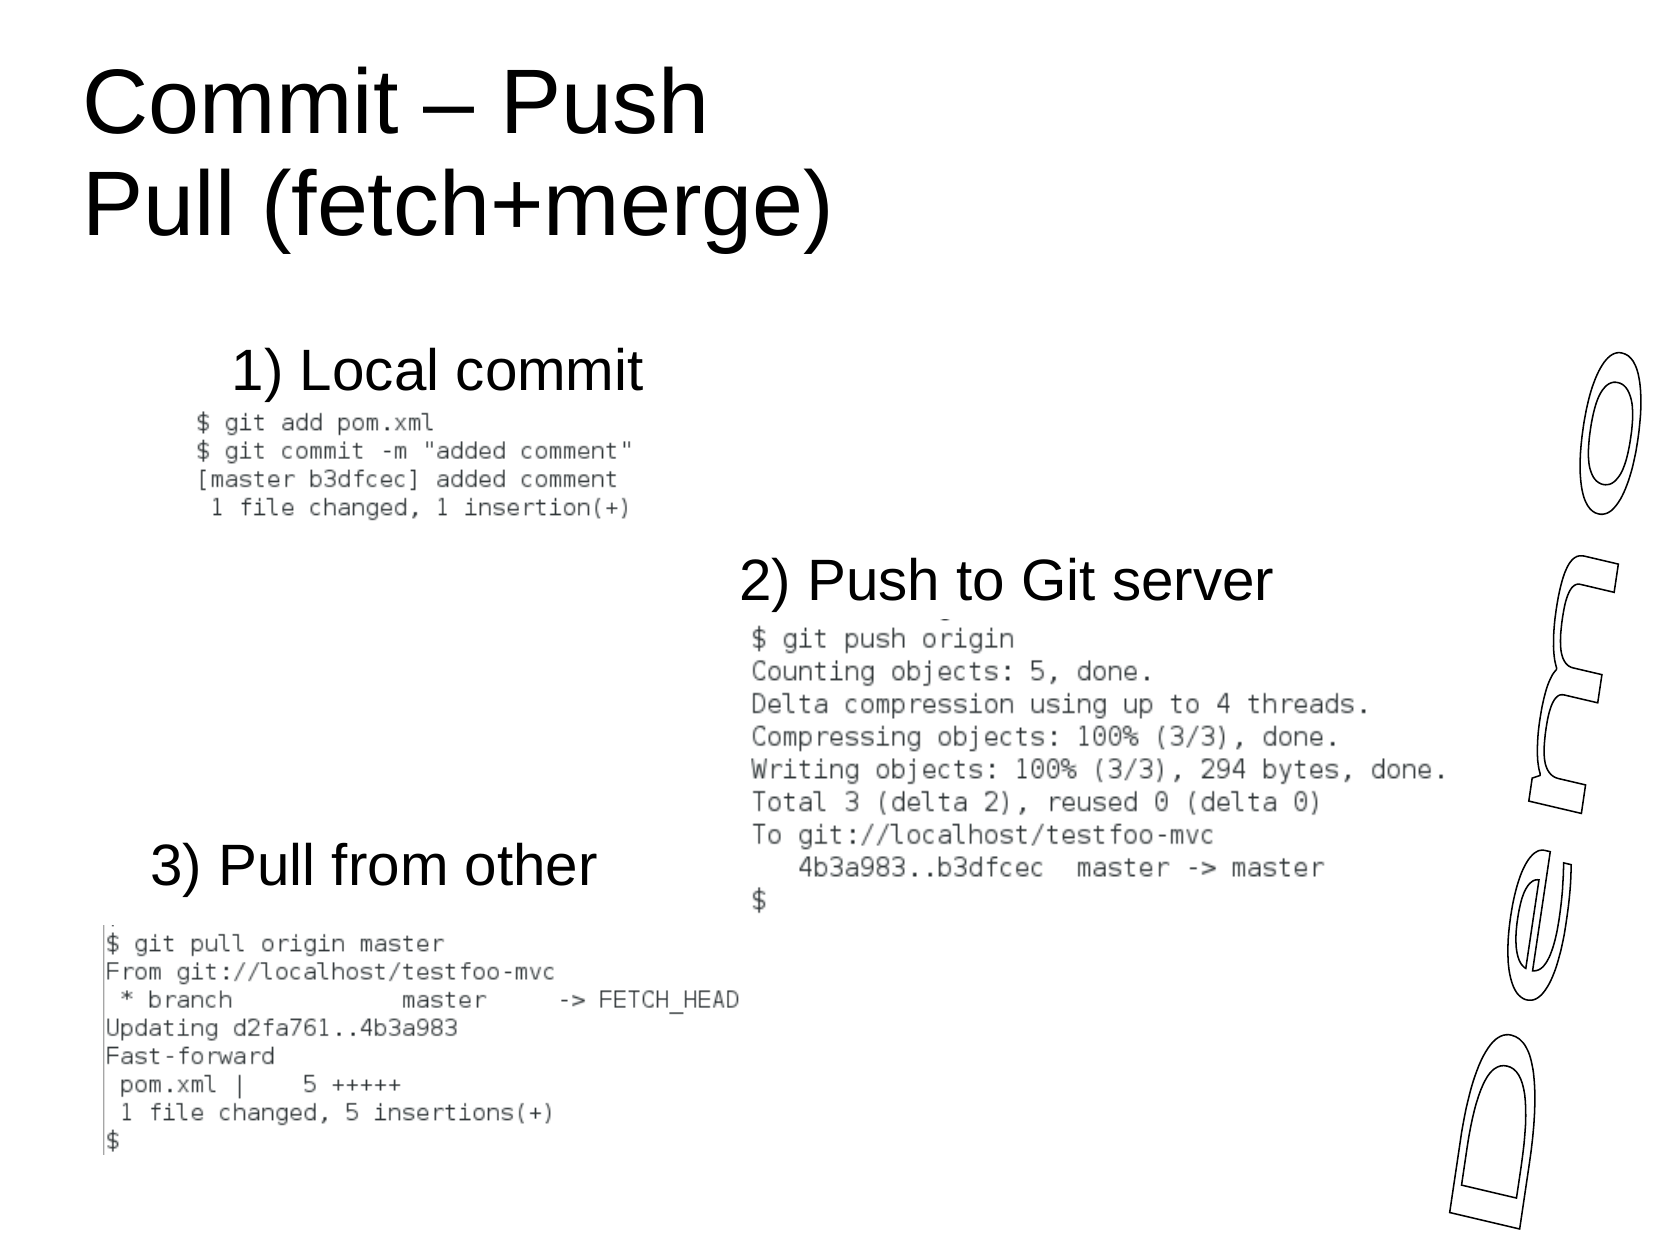

# Commit – Push Pull (fetch+merge)
1) Local commit
2) Push to Git server
Demo
3) Pull from other